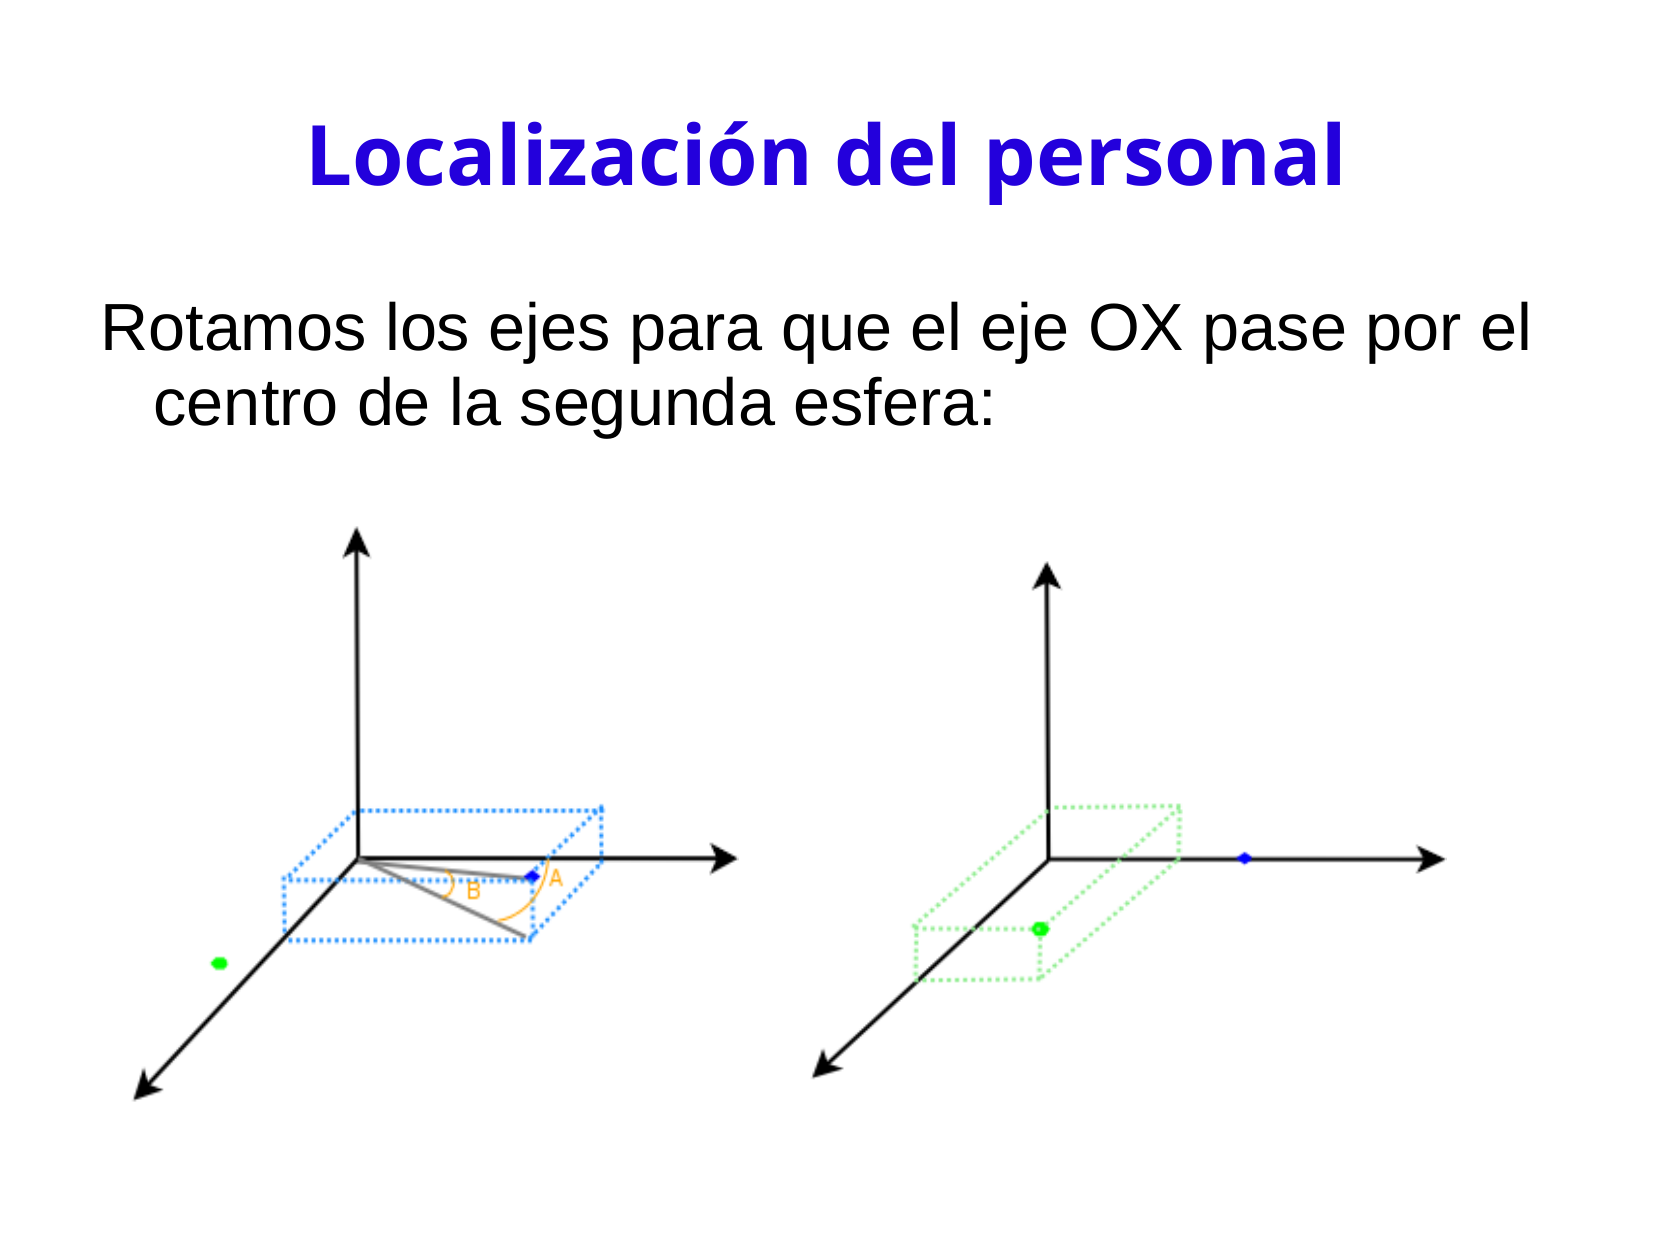

# Localización del personal
Rotamos los ejes para que el eje OX pase por el centro de la segunda esfera: